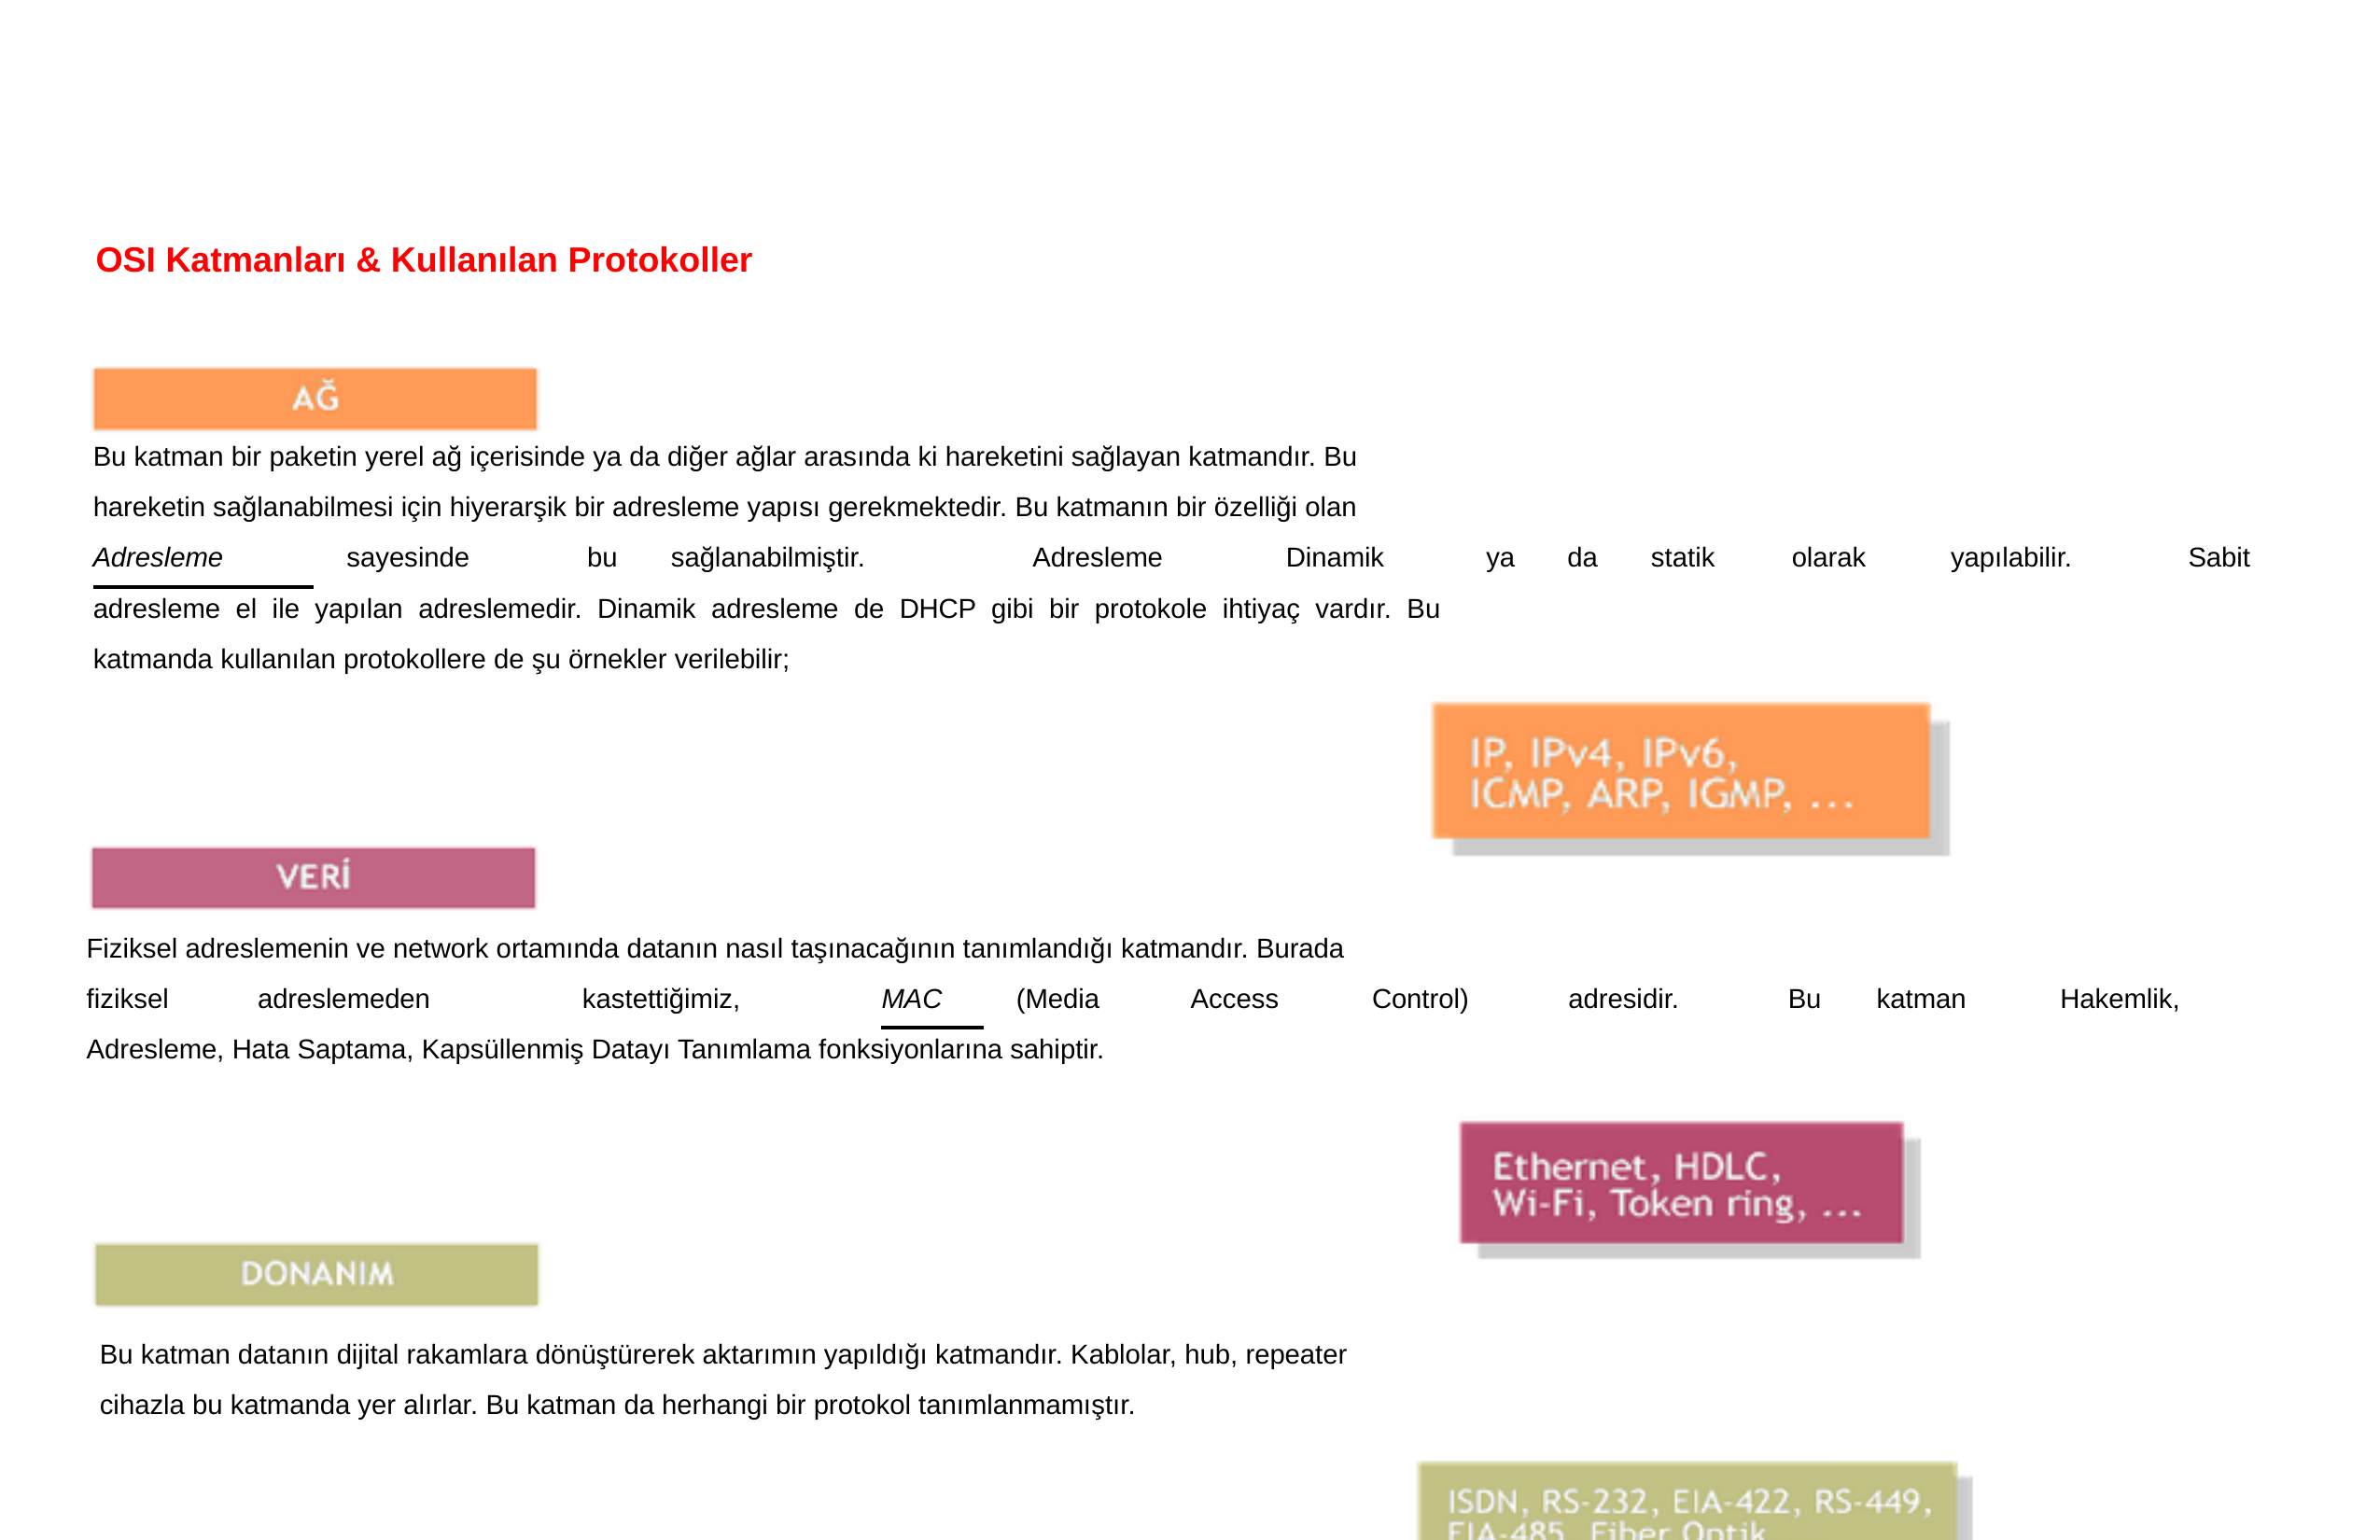

OSI Katmanları & Kullanılan Protokoller
Bu katman bir paketin yerel ağ içerisinde ya da diğer ağlar arasında ki hareketini sağlayan katmandır. Bu
hareketin sağlanabilmesi için hiyerarşik bir adresleme yapısı gerekmektedir. Bu katmanın bir özelliği olan
Adresleme
sayesinde
bu
sağlanabilmiştir.
Adresleme
Dinamik
ya
da
statik
olarak
yapılabilir.
Sabit
adresleme el ile yapılan adreslemedir. Dinamik adresleme de DHCP gibi bir protokole ihtiyaç vardır. Bu
katmanda kullanılan protokollere de şu örnekler verilebilir;
Fiziksel adreslemenin ve network ortamında datanın nasıl taşınacağının tanımlandığı katmandır. Burada
fiziksel
adreslemeden
kastettiğimiz,
MAC
(Media
Access
Control)
adresidir.
Bu
katman
Hakemlik,
Adresleme, Hata Saptama, Kapsüllenmiş Datayı Tanımlama fonksiyonlarına sahiptir.
Bu katman datanın dijital rakamlara dönüştürerek aktarımın yapıldığı katmandır. Kablolar, hub, repeater
cihazla bu katmanda yer alırlar. Bu katman da herhangi bir protokol tanımlanmamıştır.